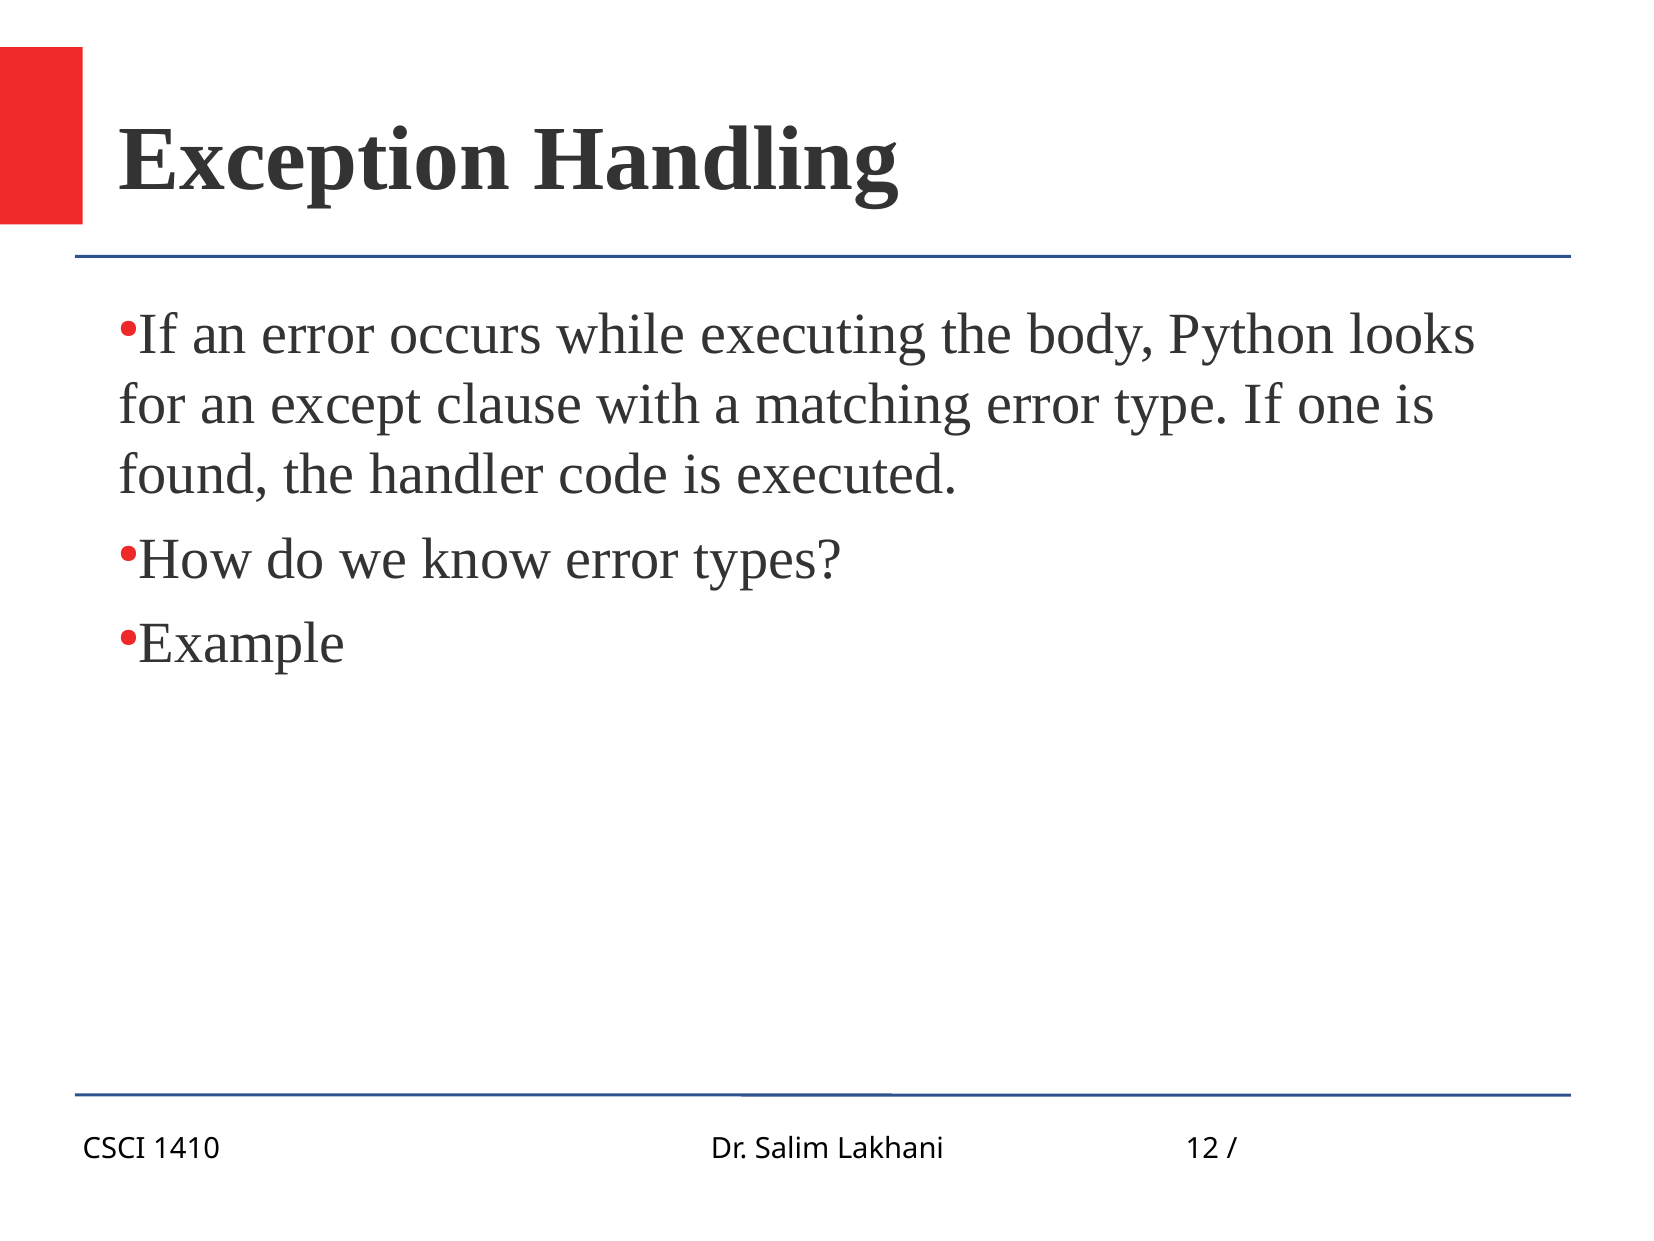

# Exception Handling
If an error occurs while executing the body, Python looks for an except clause with a matching error type. If one is found, the handler code is executed.
How do we know error types?
Example
CSCI 1410
Dr. Salim Lakhani